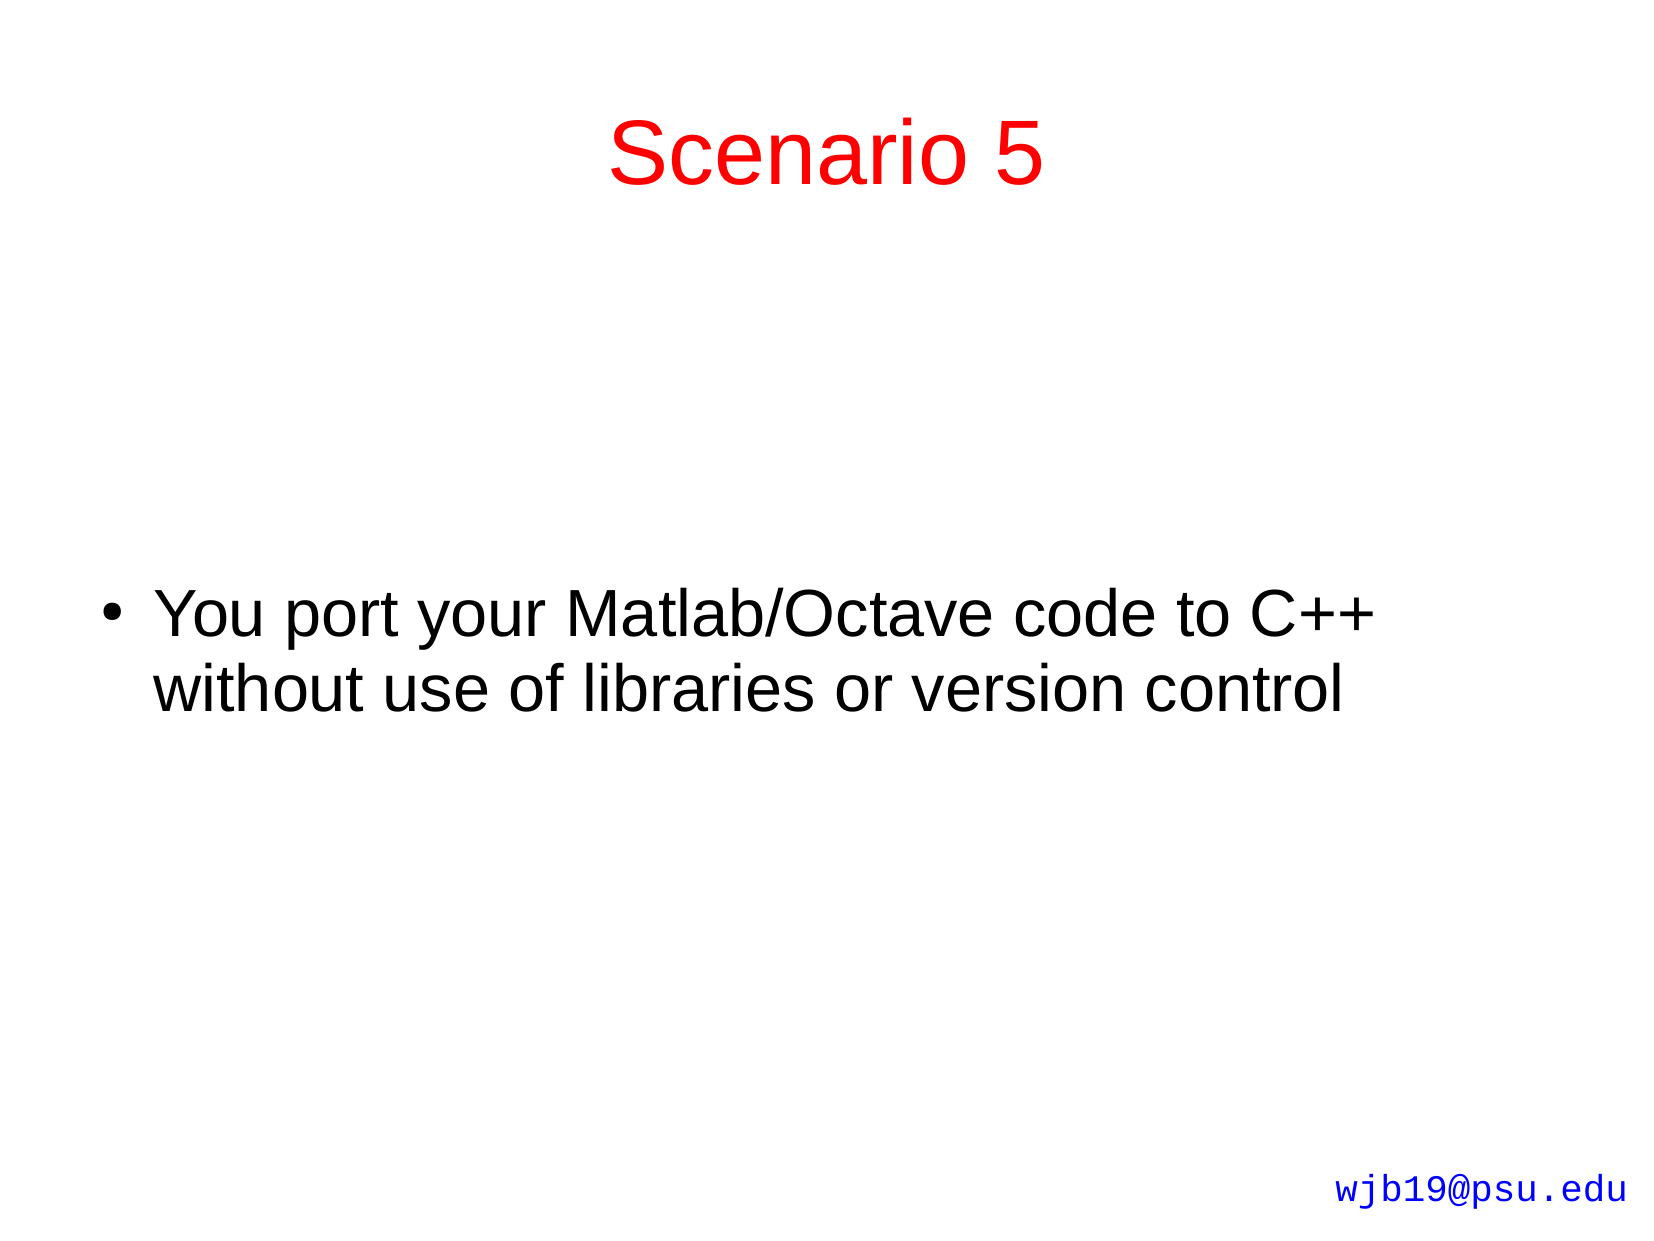

# Scenario 5
You port your Matlab/Octave code to C++ without use of libraries or version control
wjb19@psu.edu